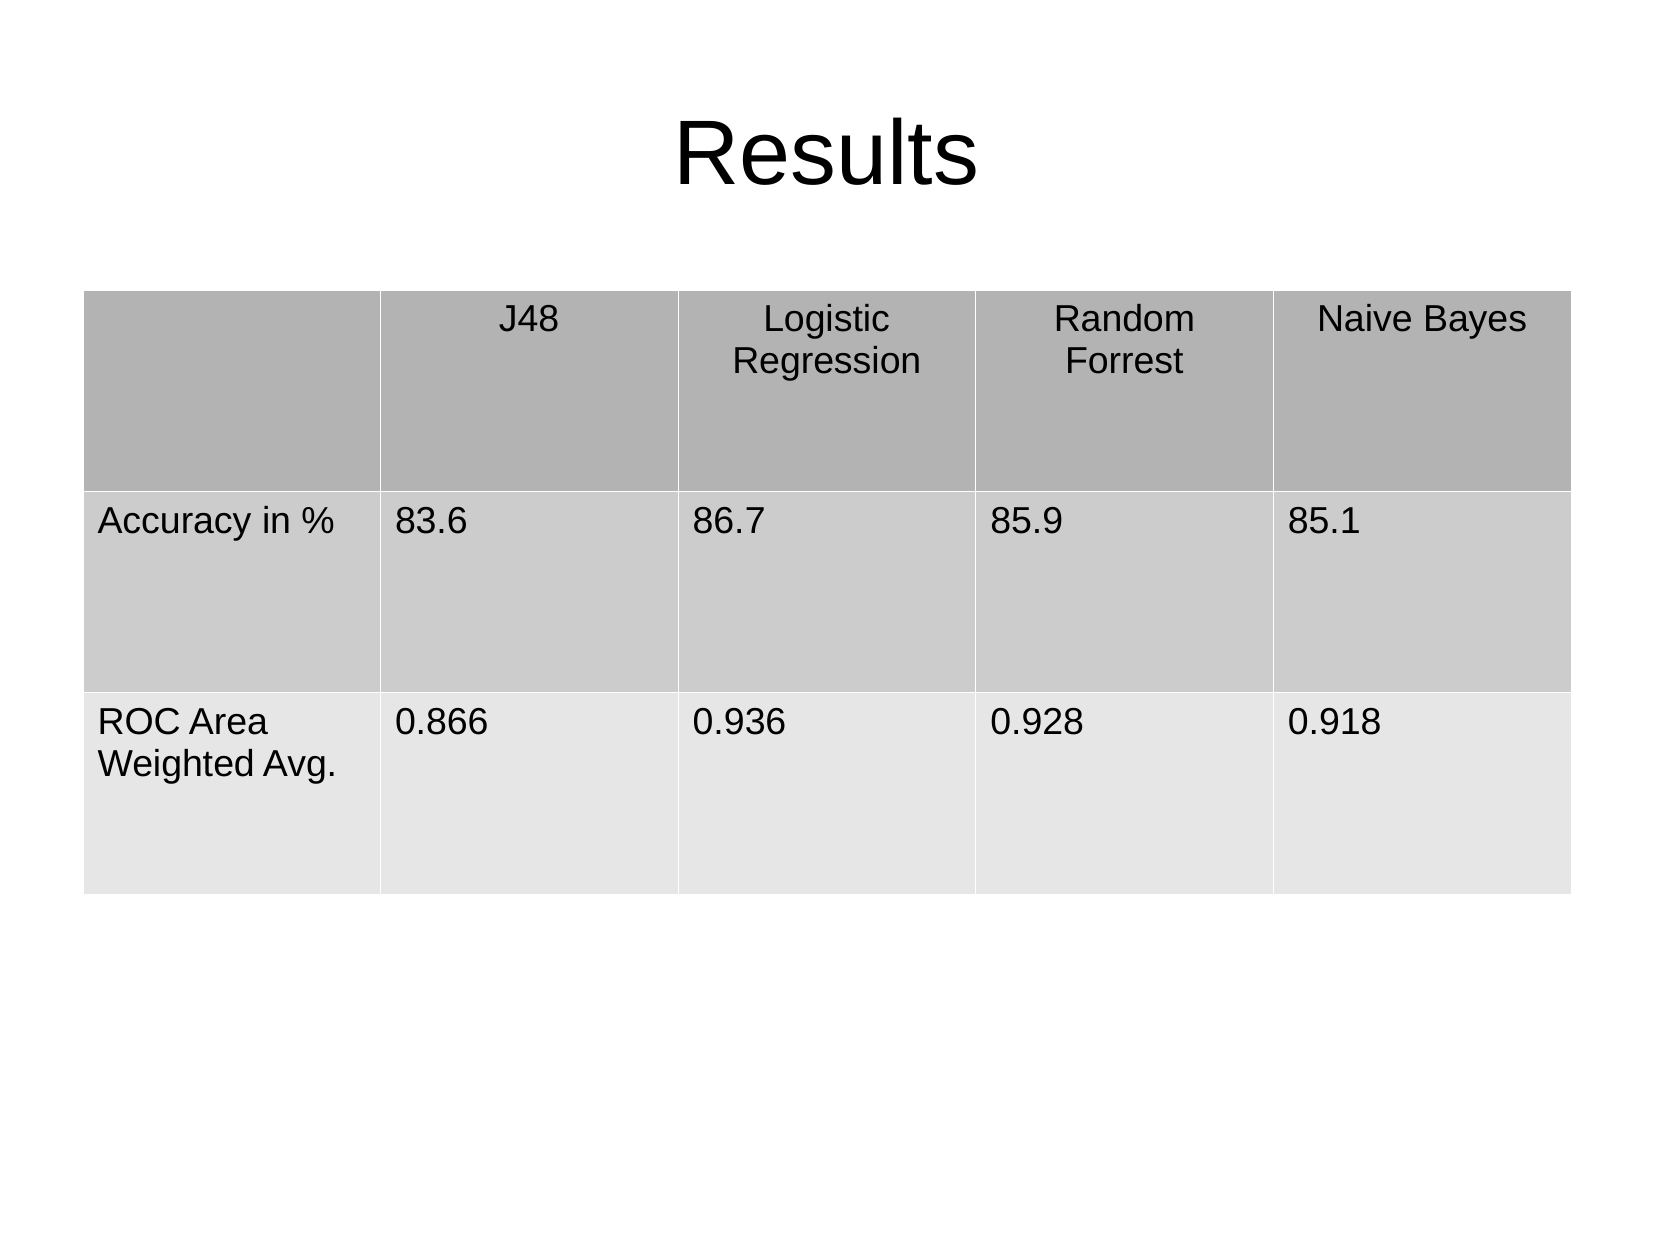

# Results
| | J48 | Logistic Regression | Random Forrest | Naive Bayes |
| --- | --- | --- | --- | --- |
| Accuracy in % | 83.6 | 86.7 | 85.9 | 85.1 |
| ROC Area Weighted Avg. | 0.866 | 0.936 | 0.928 | 0.918 |